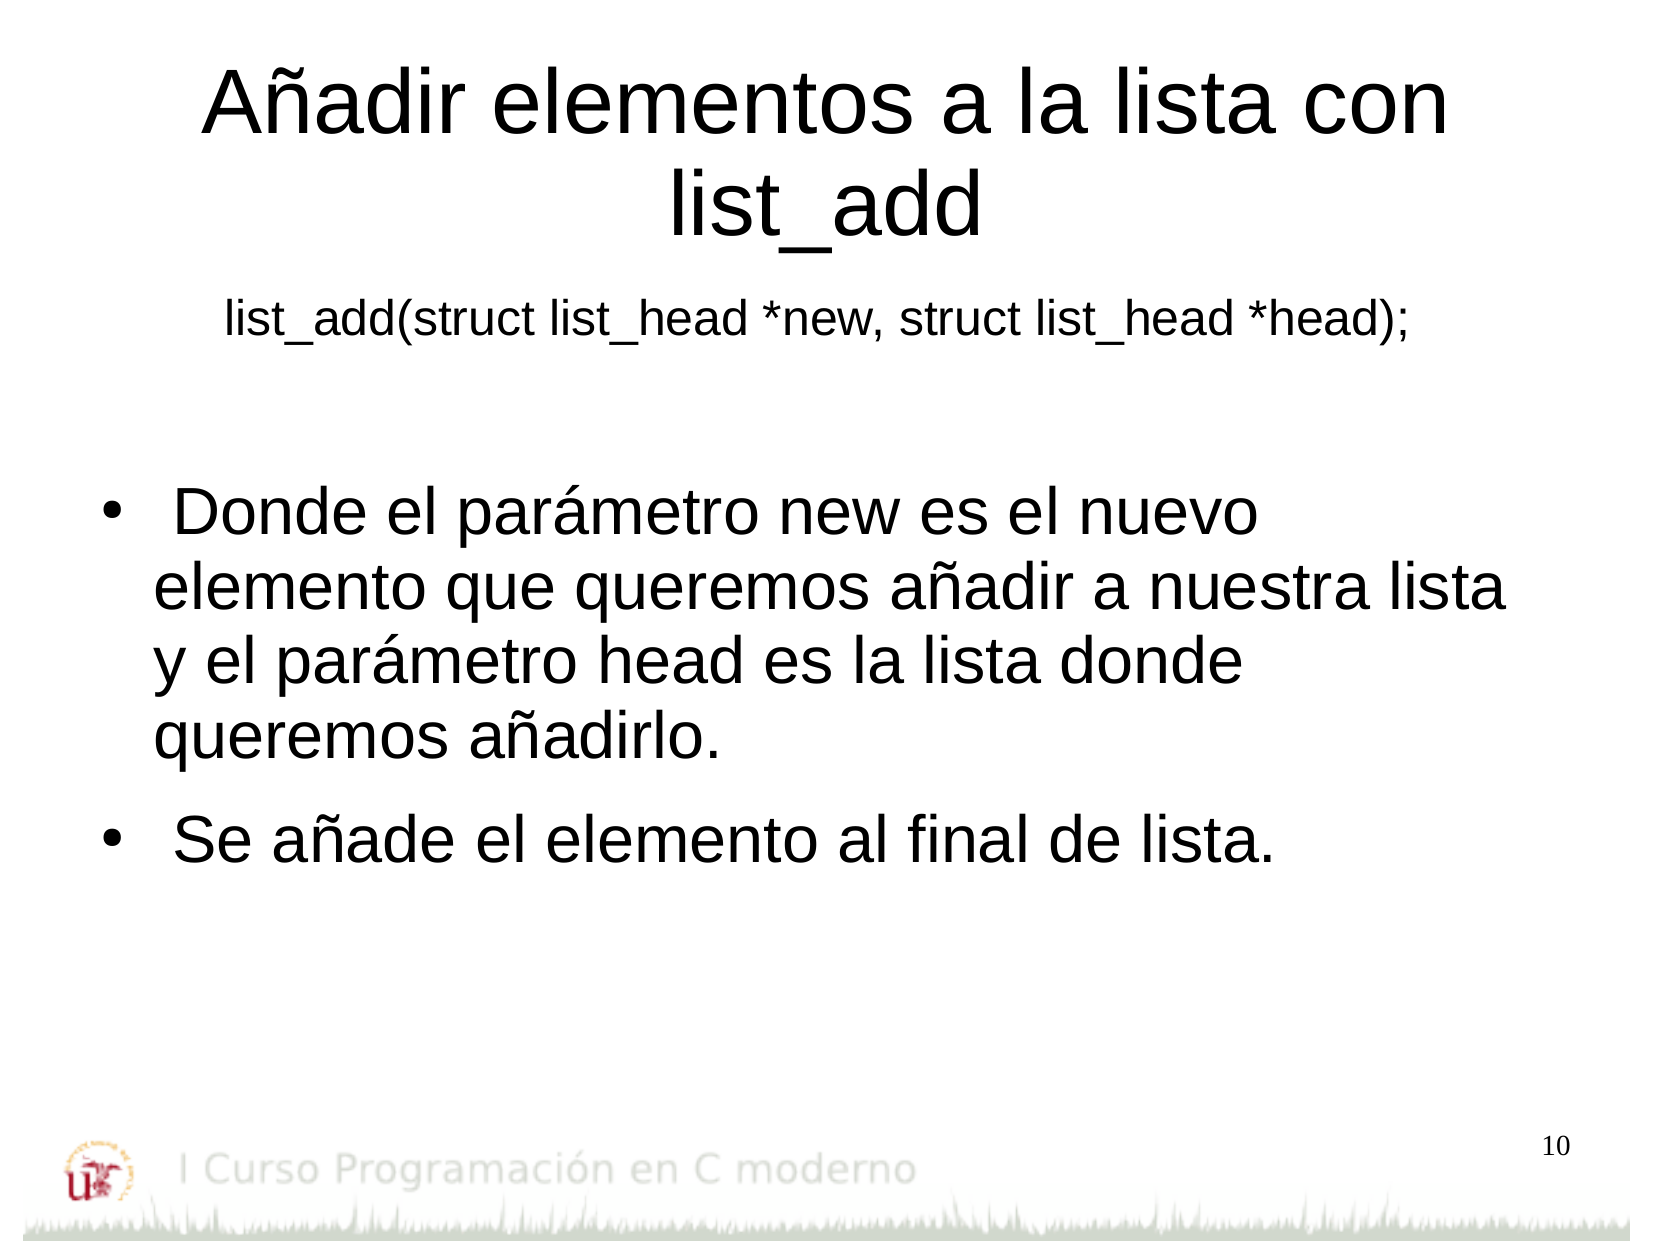

# Añadir elementos a la lista con list_add
list_add(struct list_head *new, struct list_head *head);
 Donde el parámetro new es el nuevo elemento que queremos añadir a nuestra lista y el parámetro head es la lista donde queremos añadirlo.
 Se añade el elemento al final de lista.
10